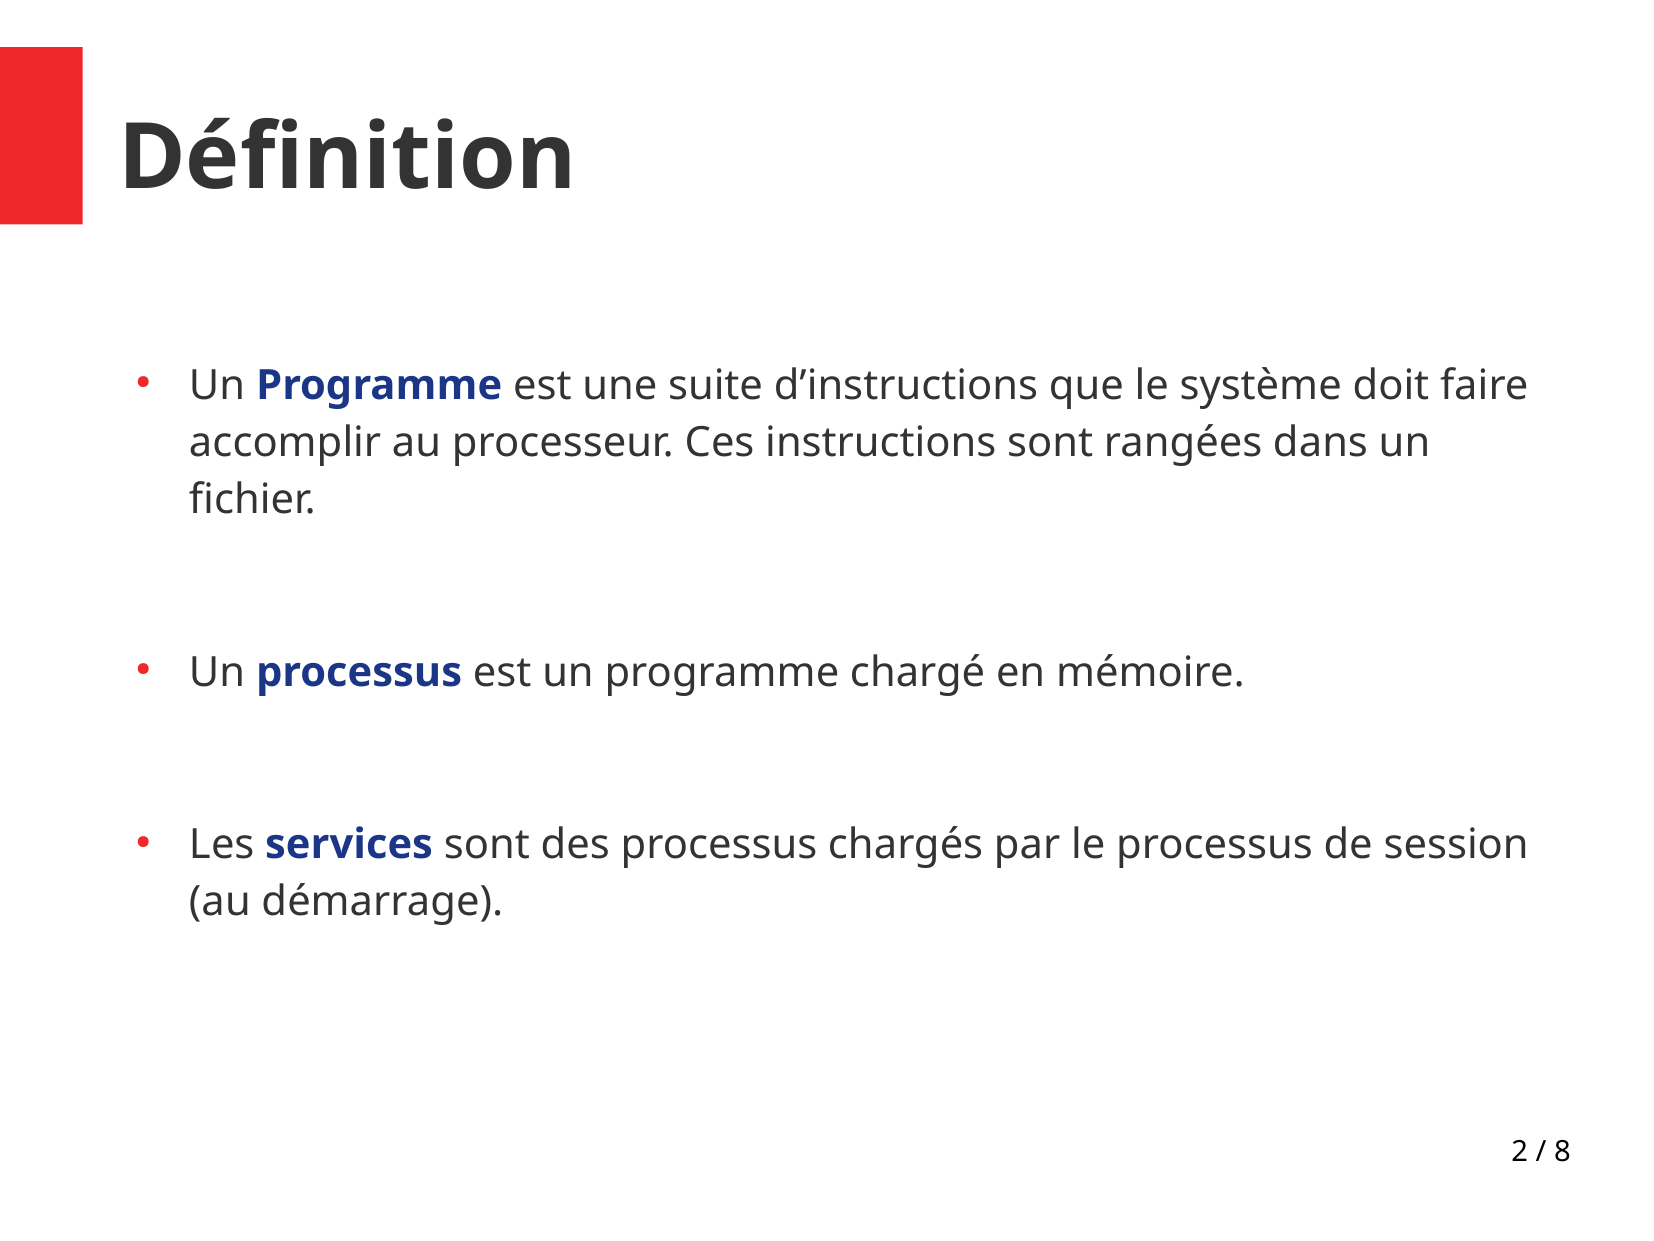

# Définition
Un Programme est une suite d’instructions que le système doit faire accomplir au processeur. Ces instructions sont rangées dans un fichier.
Un processus est un programme chargé en mémoire.
Les services sont des processus chargés par le processus de session (au démarrage).
2